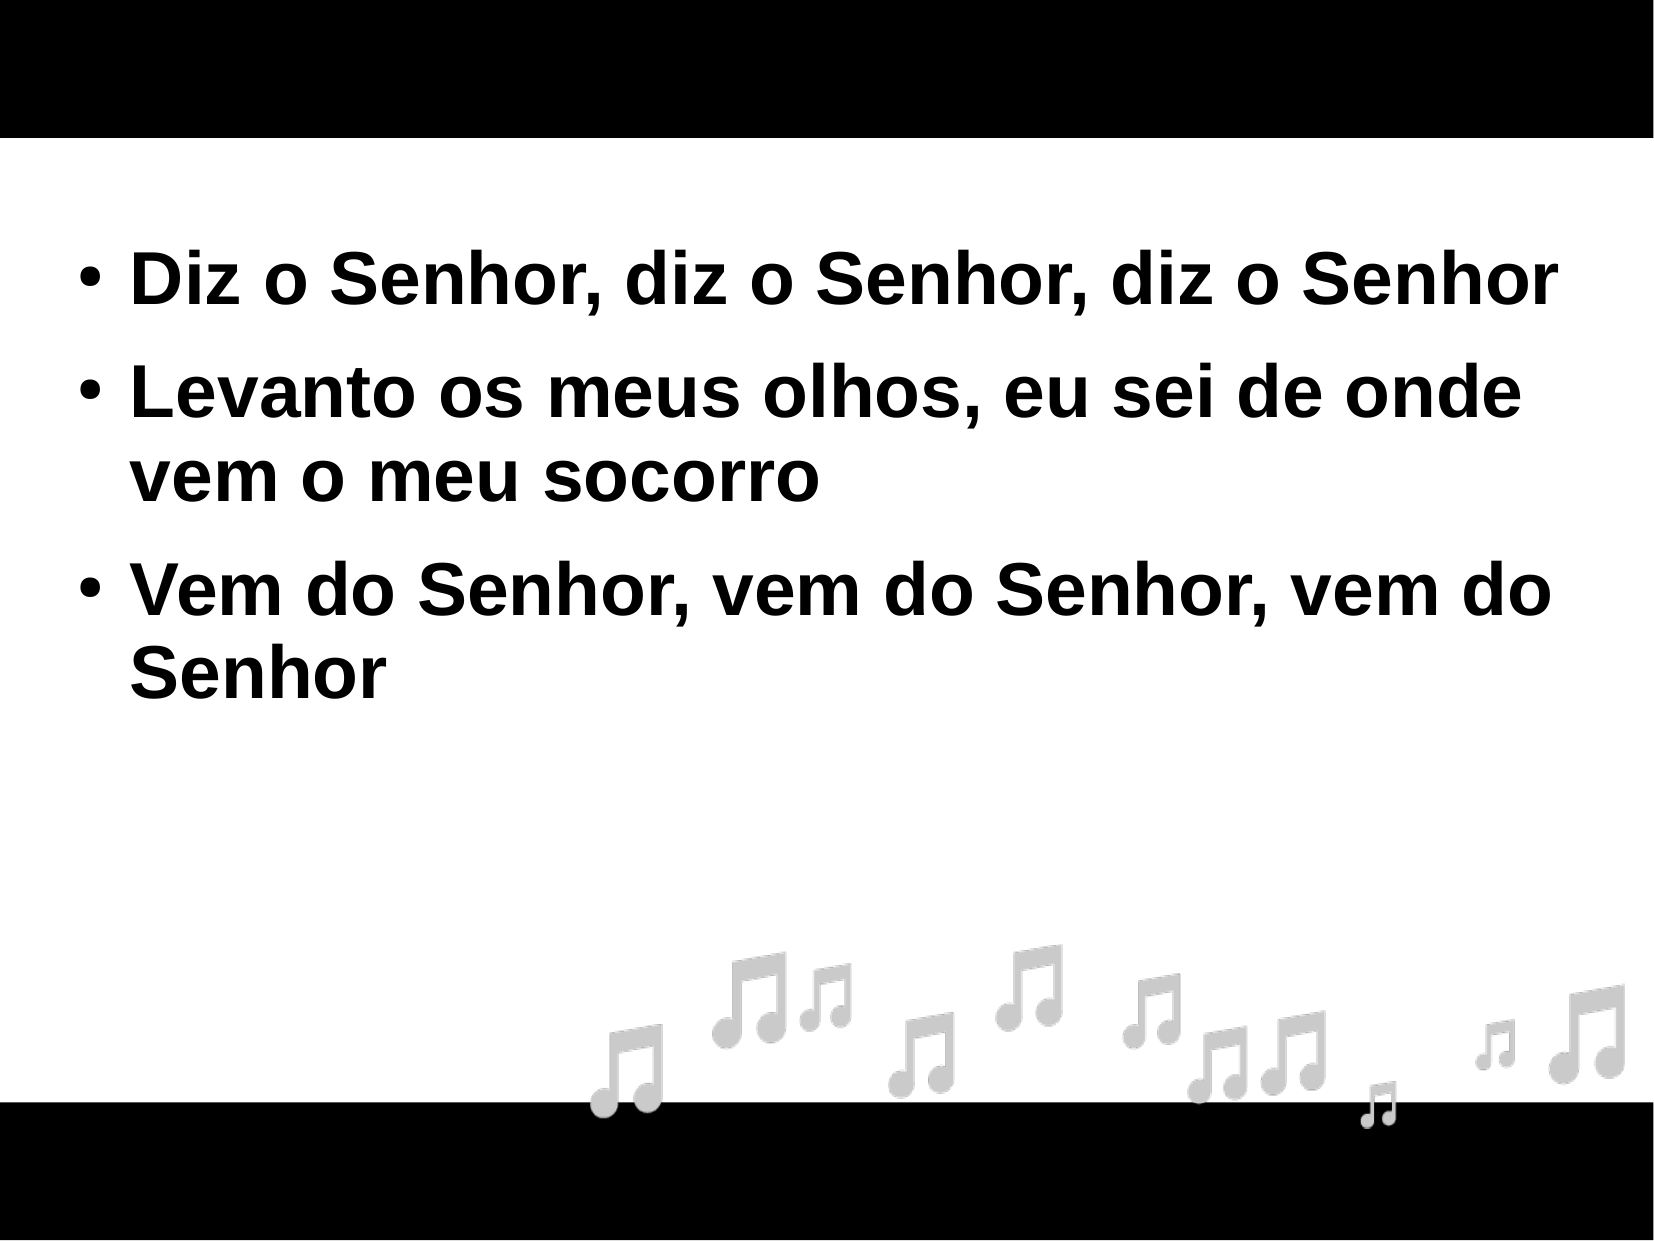

# Diz o Senhor, diz o Senhor, diz o Senhor
Levanto os meus olhos, eu sei de onde vem o meu socorro
Vem do Senhor, vem do Senhor, vem do Senhor